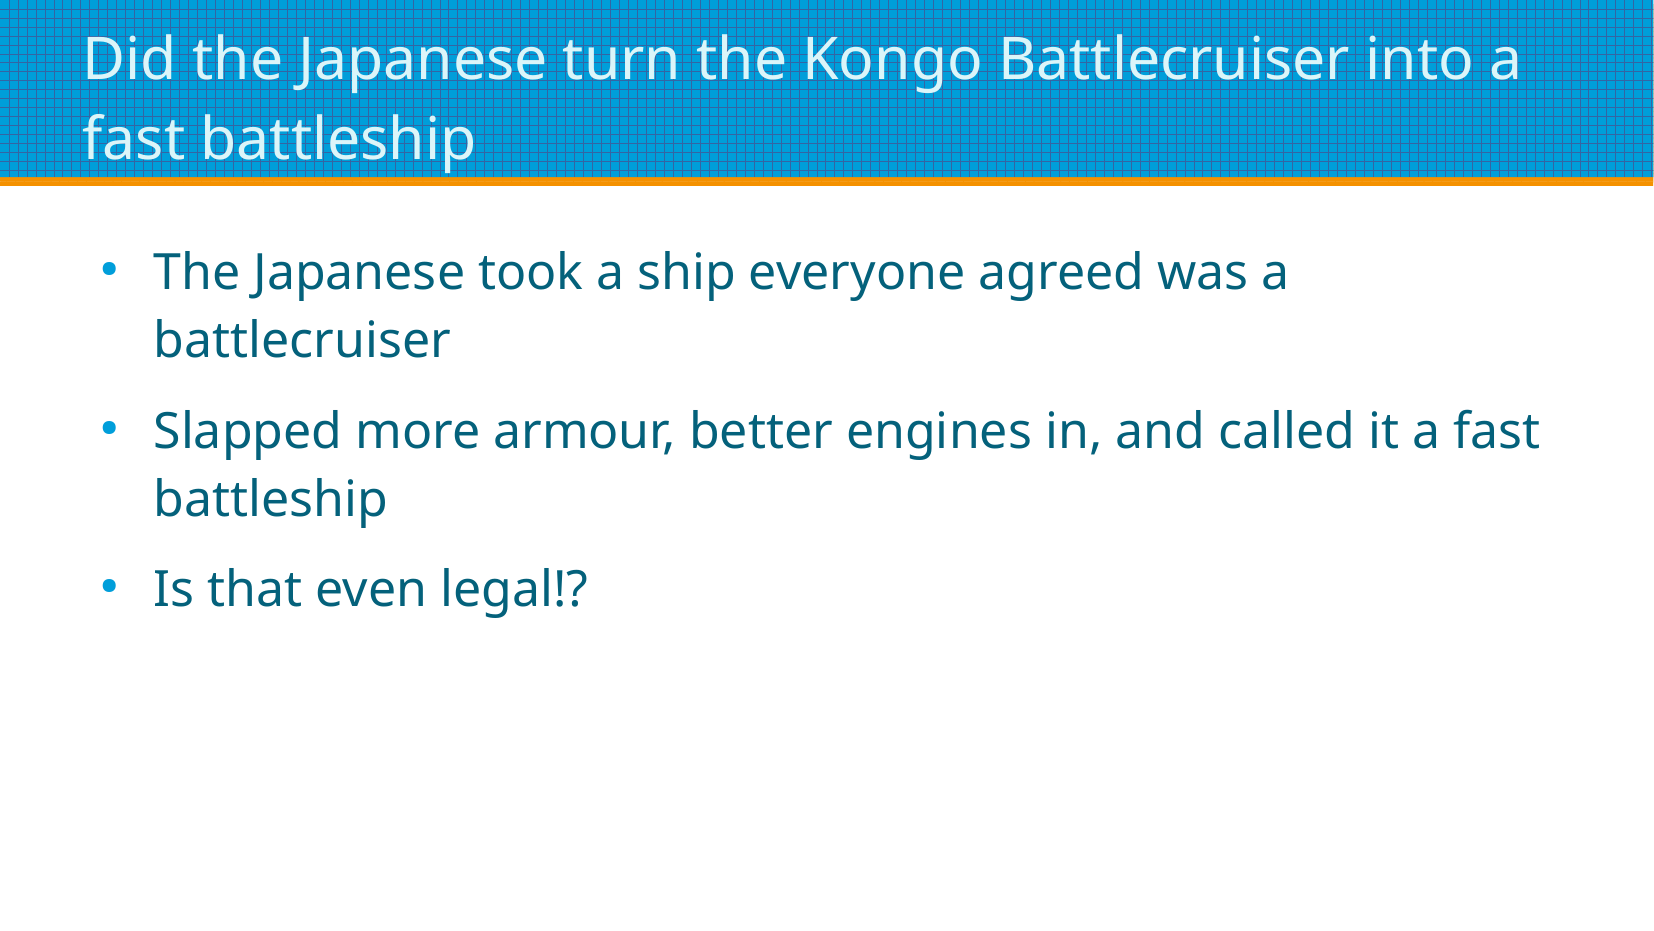

# Did the Japanese turn the Kongo Battlecruiser into a fast battleship
The Japanese took a ship everyone agreed was a battlecruiser
Slapped more armour, better engines in, and called it a fast battleship
Is that even legal!?